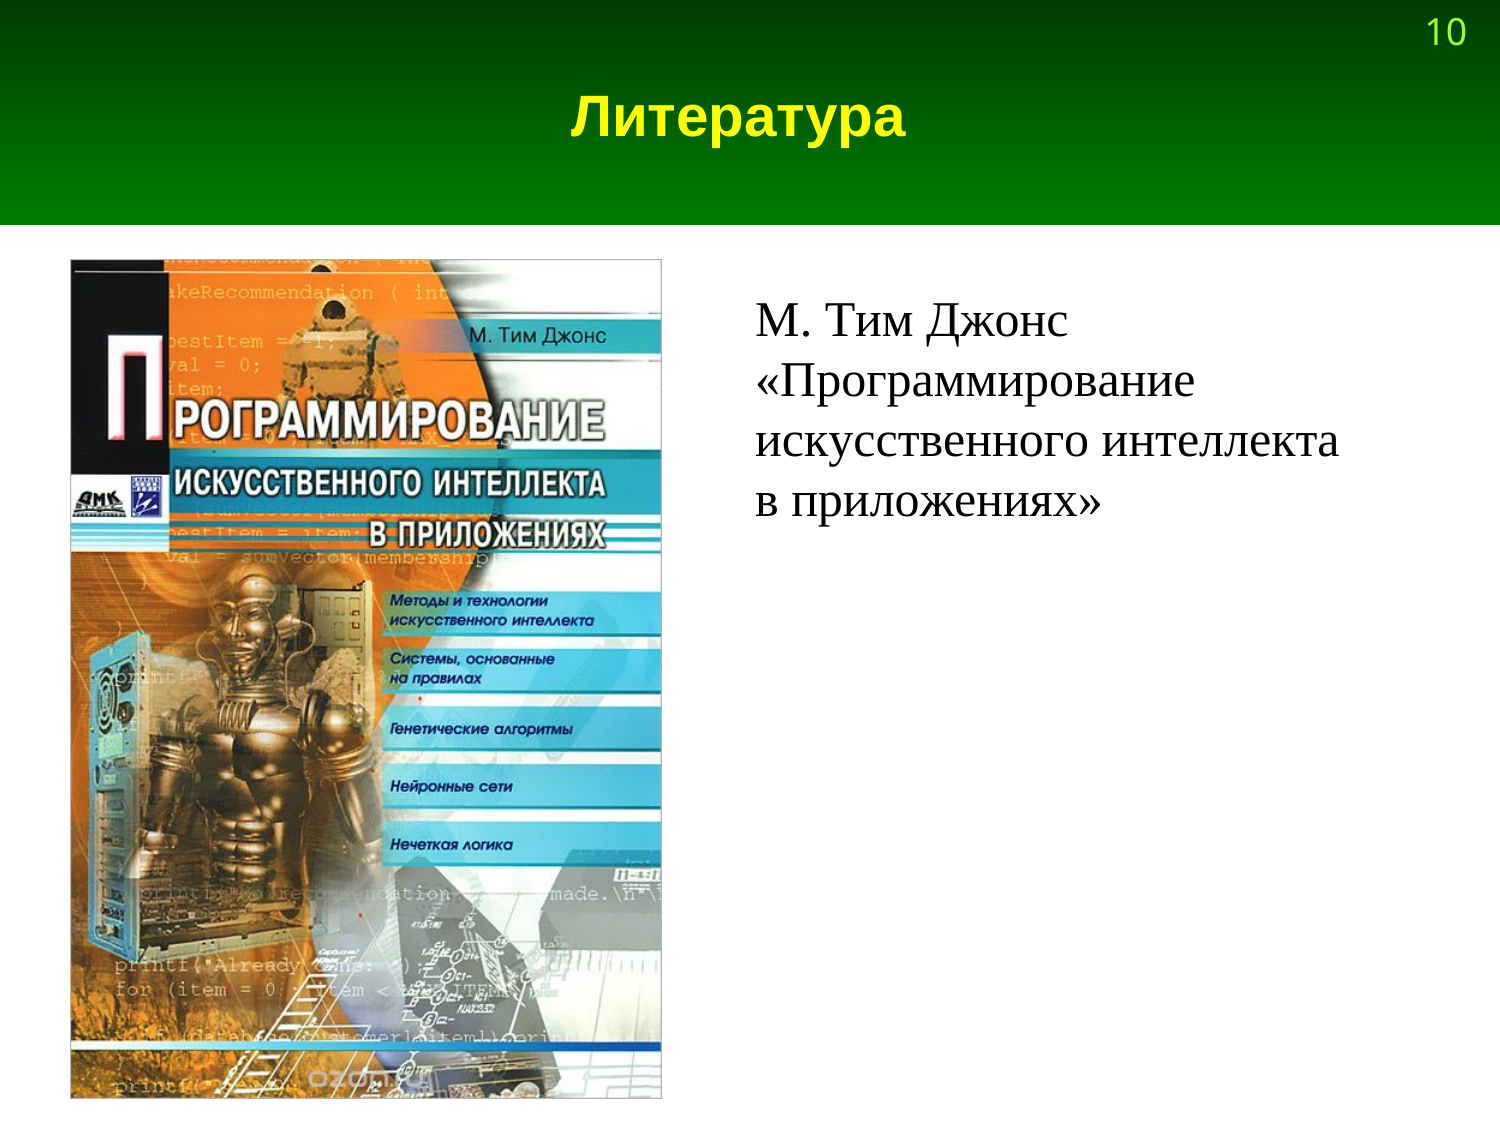

# Литература
М. Тим Джонс
«Программирование
искусственного интеллекта
в приложениях»